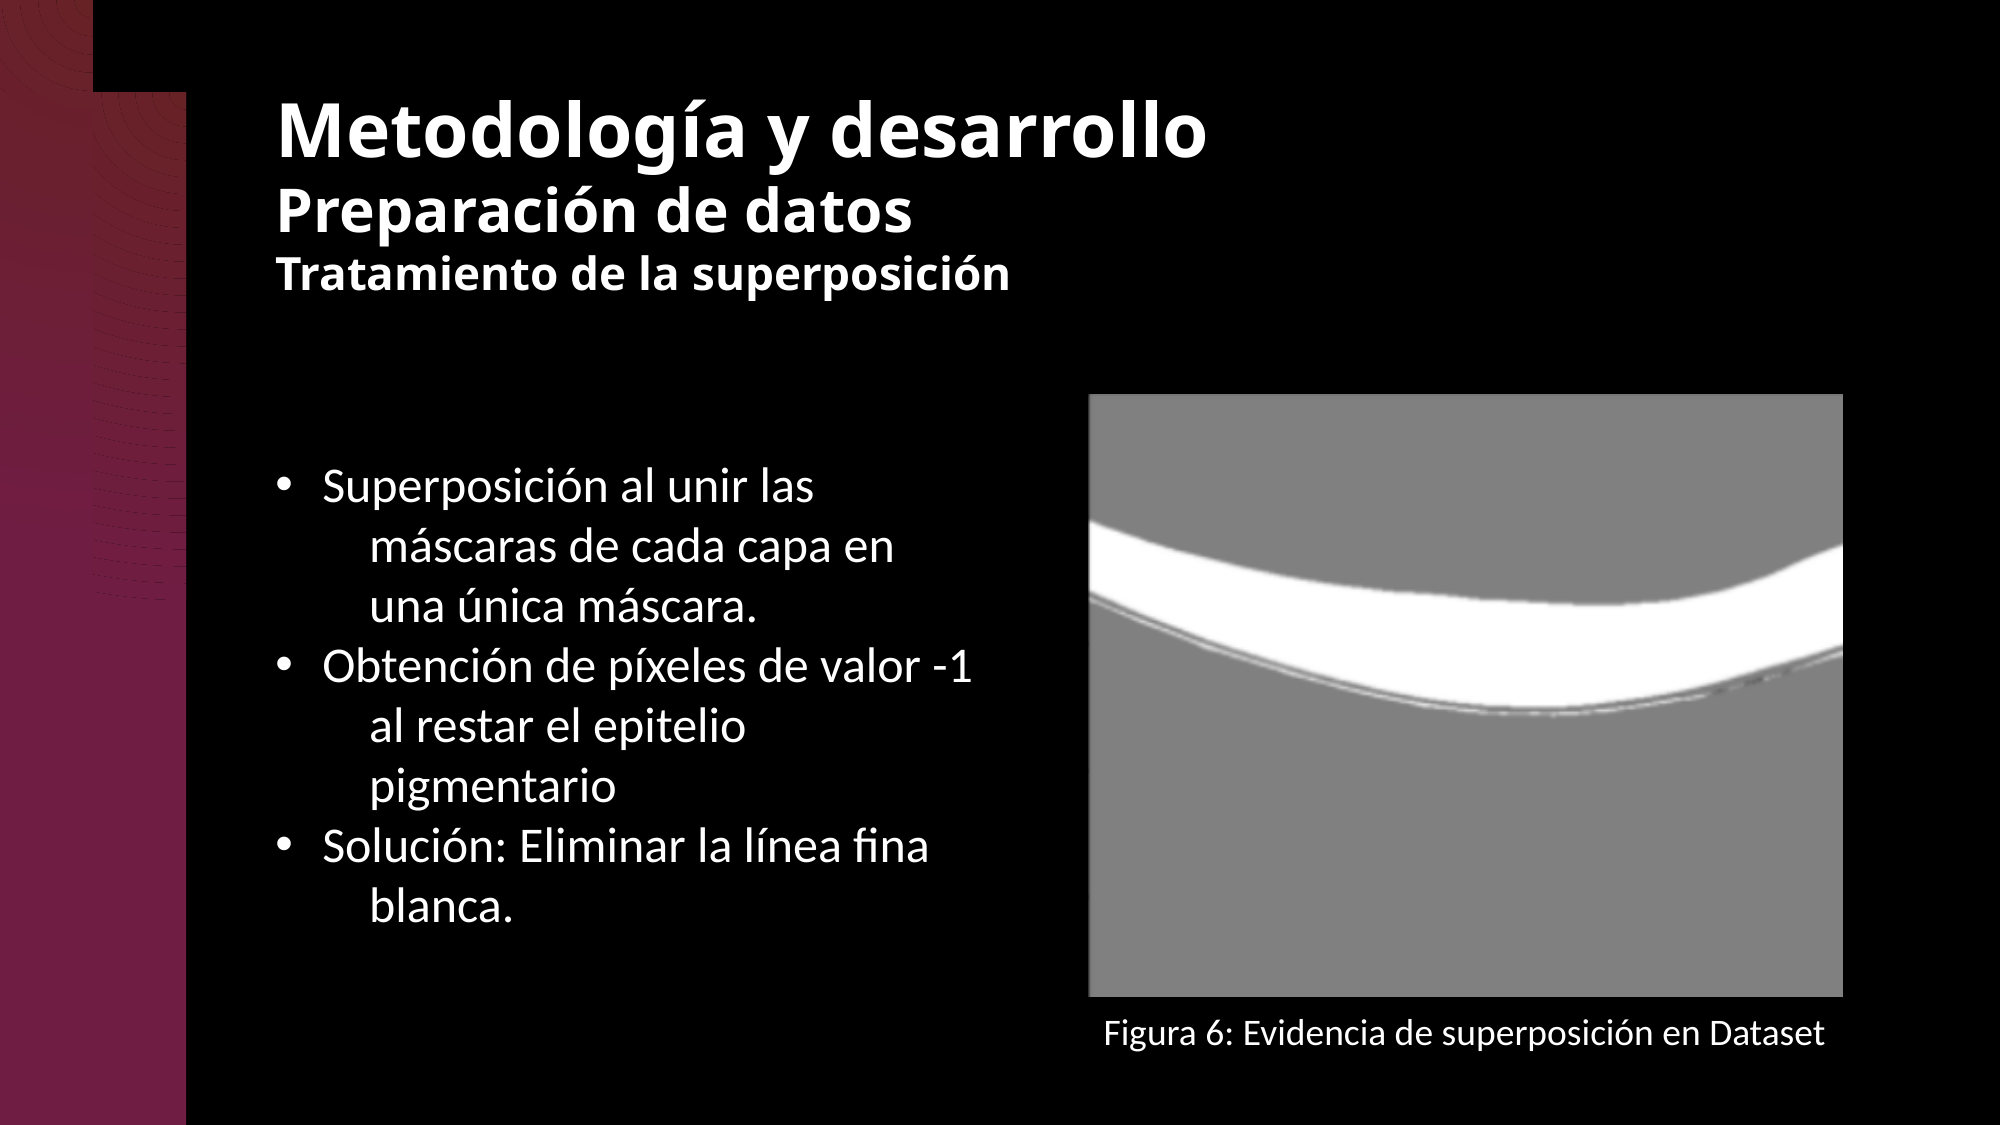

# Metodología y desarrollo Preparación de datos Tratamiento de la superposición
Superposición al unir las máscaras de cada capa en una única máscara.
Obtención de píxeles de valor -1 al restar el epitelio pigmentario
Solución: Eliminar la línea fina blanca.
Figura 6: Evidencia de superposición en Dataset